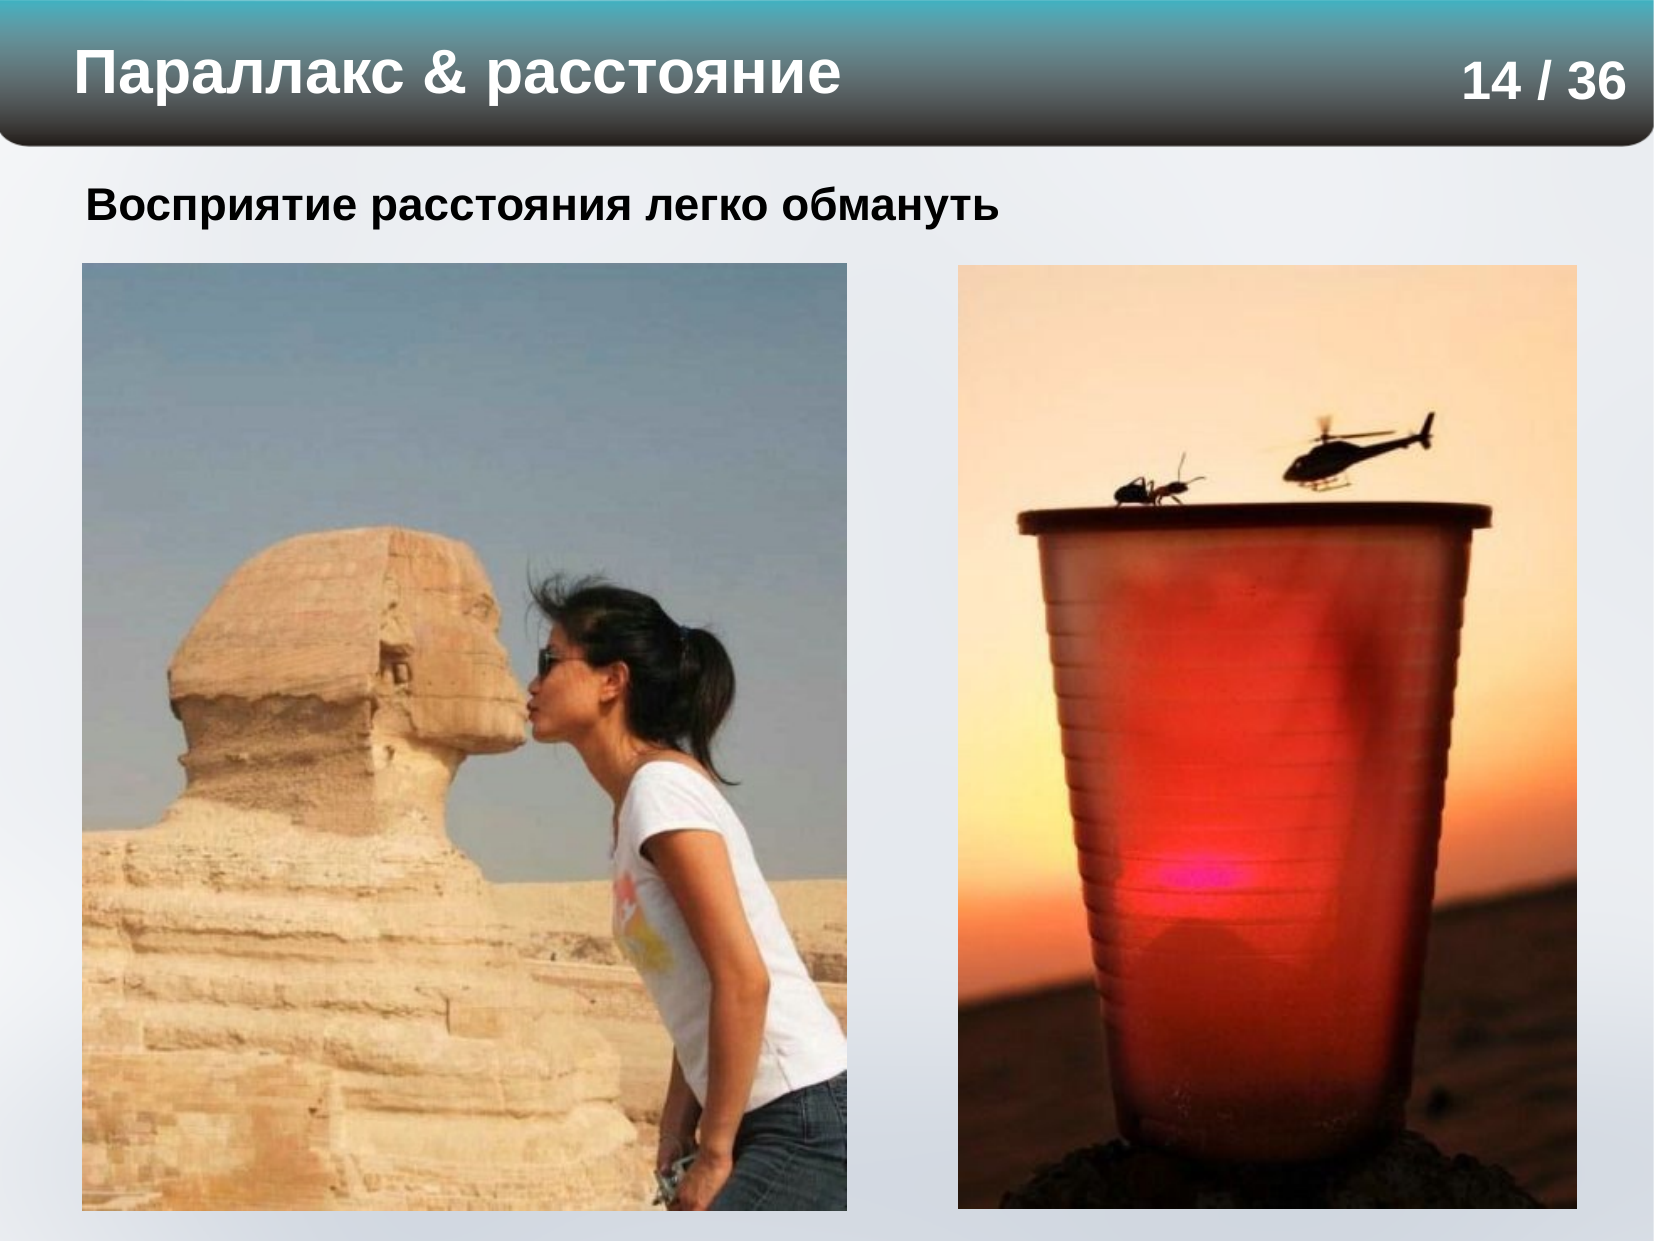

Параллакс & расстояние
Восприятие расстояния легко обмануть